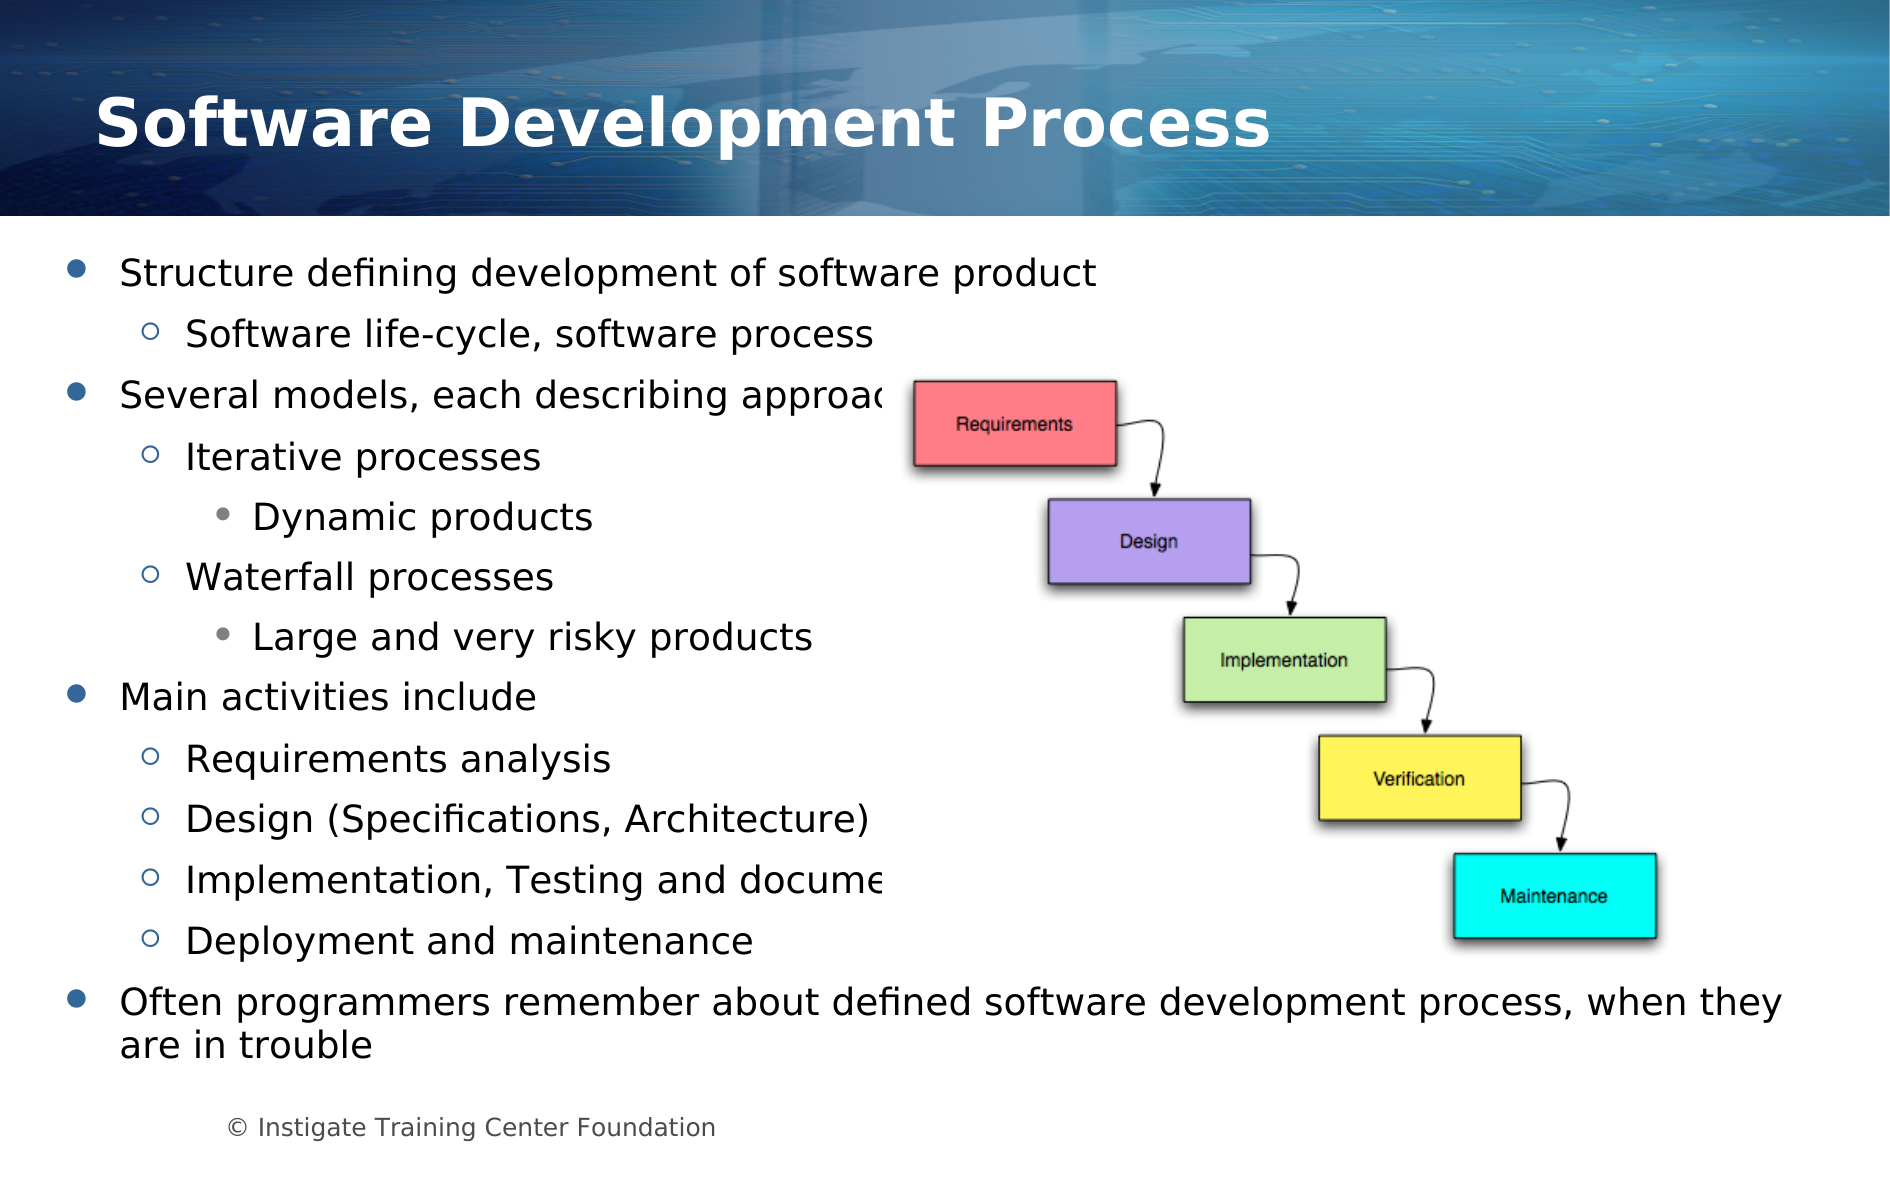

# Software Development Process
Structure defining development of software product
Software life-cycle, software process
Several models, each describing approaches for its specific tasks and activities
Iterative processes
Dynamic products
Waterfall processes
Large and very risky products
Main activities include
Requirements analysis
Design (Specifications, Architecture)
Implementation, Testing and documenting
Deployment and maintenance
Often programmers remember about defined software development process, when they are in trouble